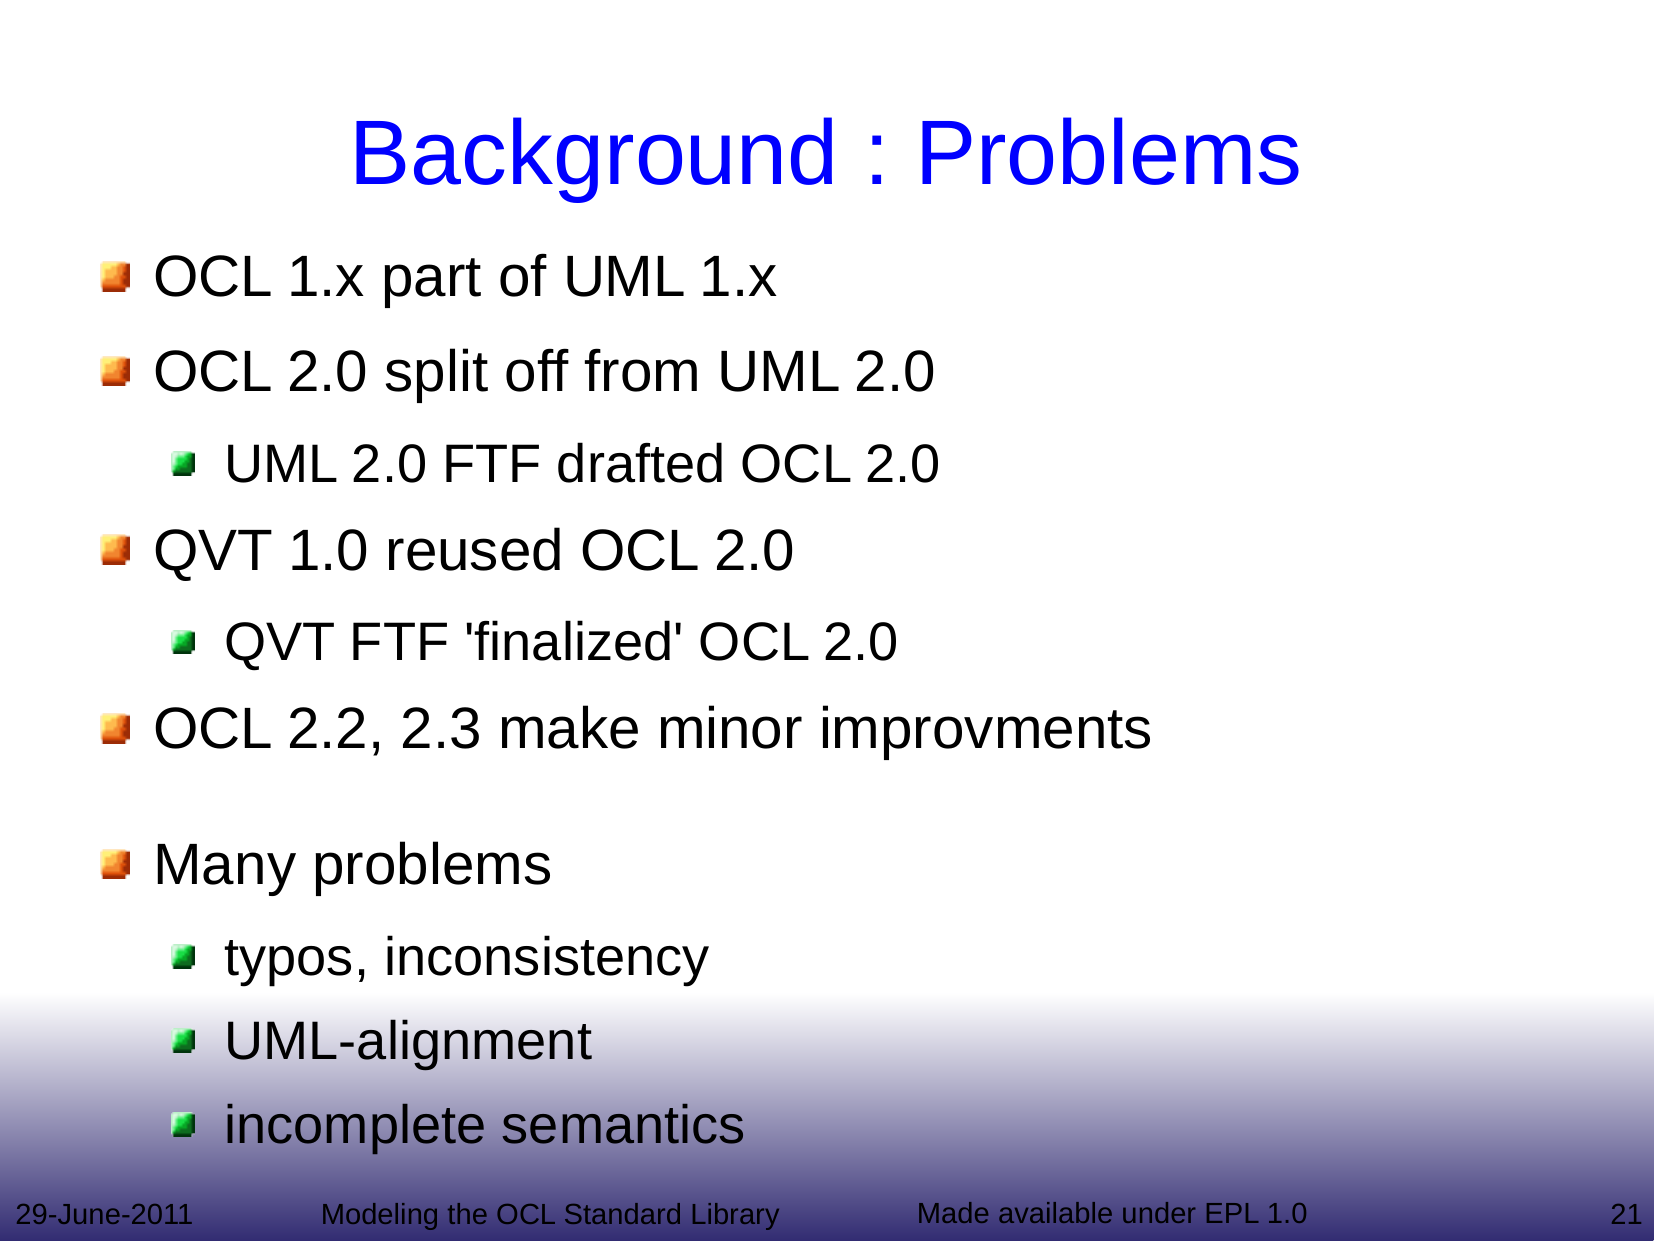

# Background : Problems
OCL 1.x part of UML 1.x
OCL 2.0 split off from UML 2.0
UML 2.0 FTF drafted OCL 2.0
QVT 1.0 reused OCL 2.0
QVT FTF 'finalized' OCL 2.0
OCL 2.2, 2.3 make minor improvments
Many problems
typos, inconsistency
UML-alignment
incomplete semantics
29-June-2011
Modeling the OCL Standard Library
21